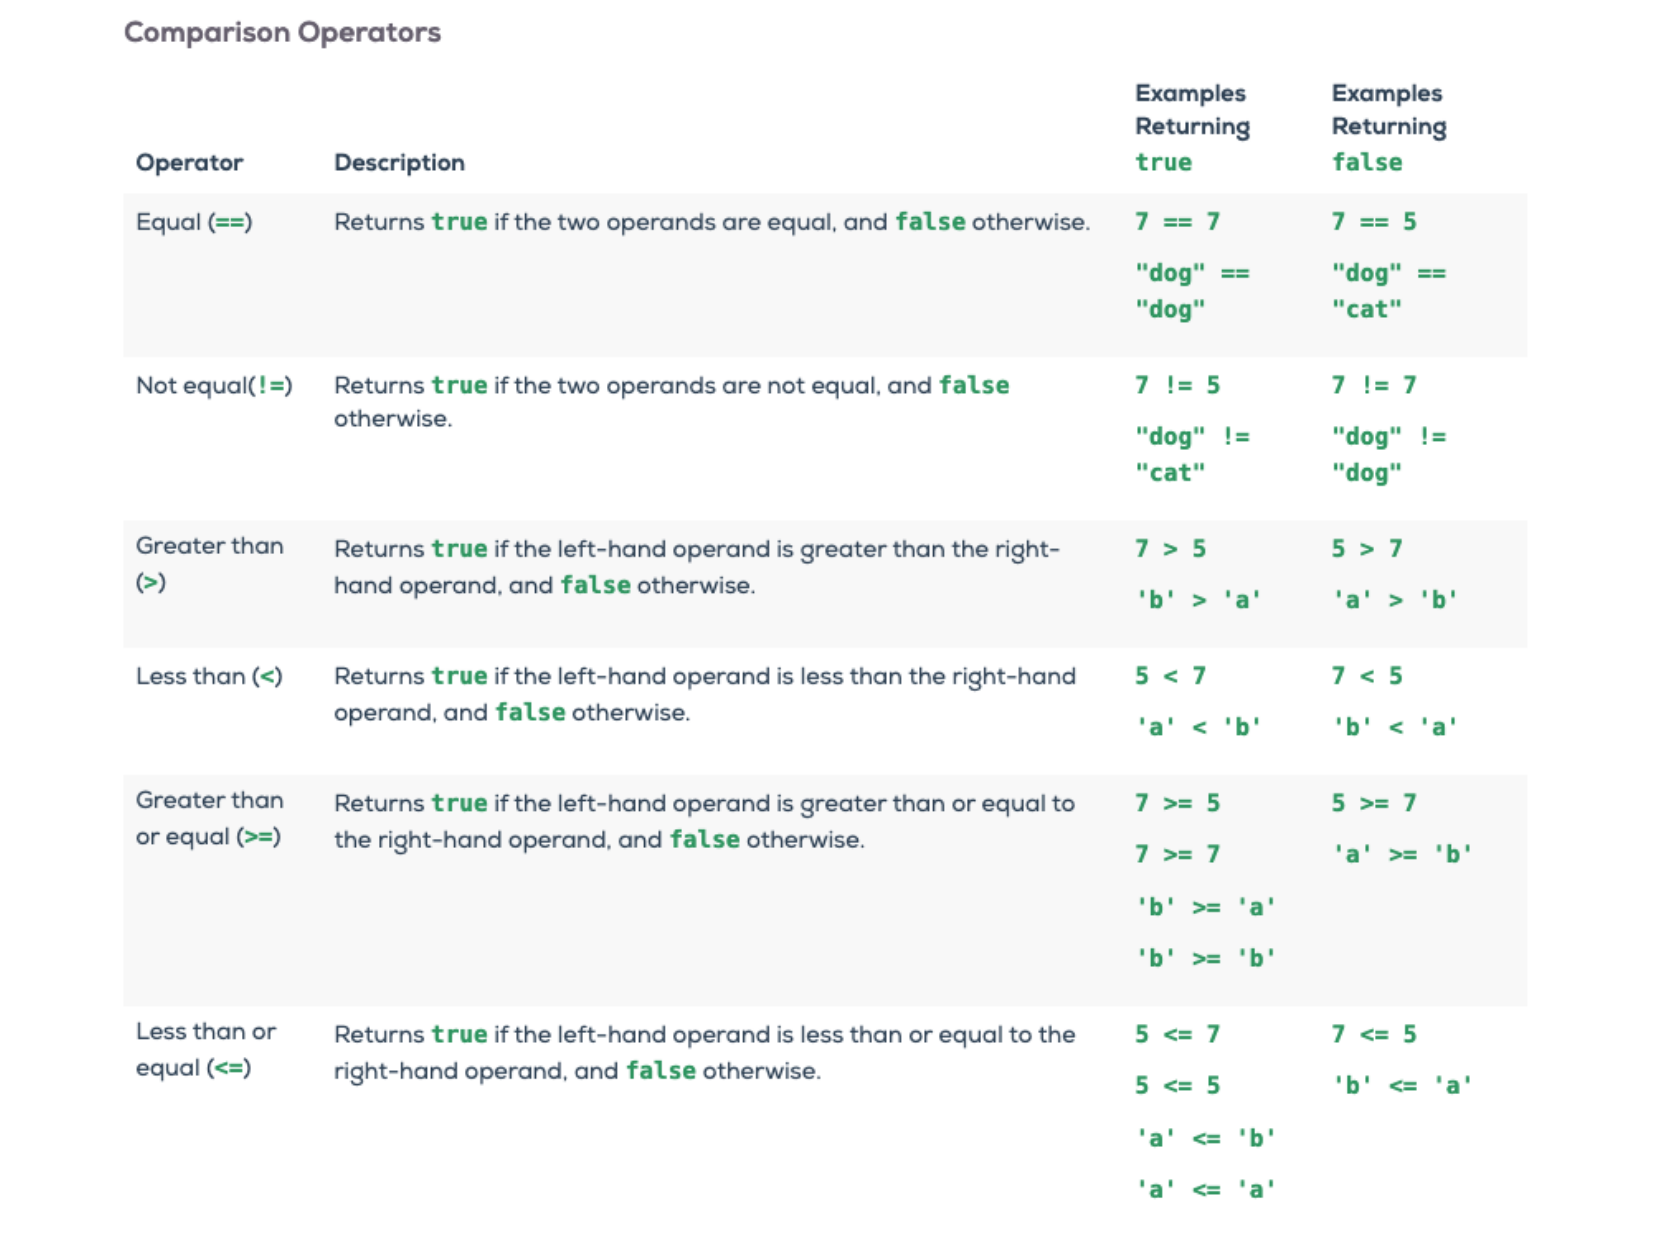

Housekeeping
# Comparison Operators
 Tech Jobs Persistent: DUE TODAY!!
==
!=
>
<
>=
<=